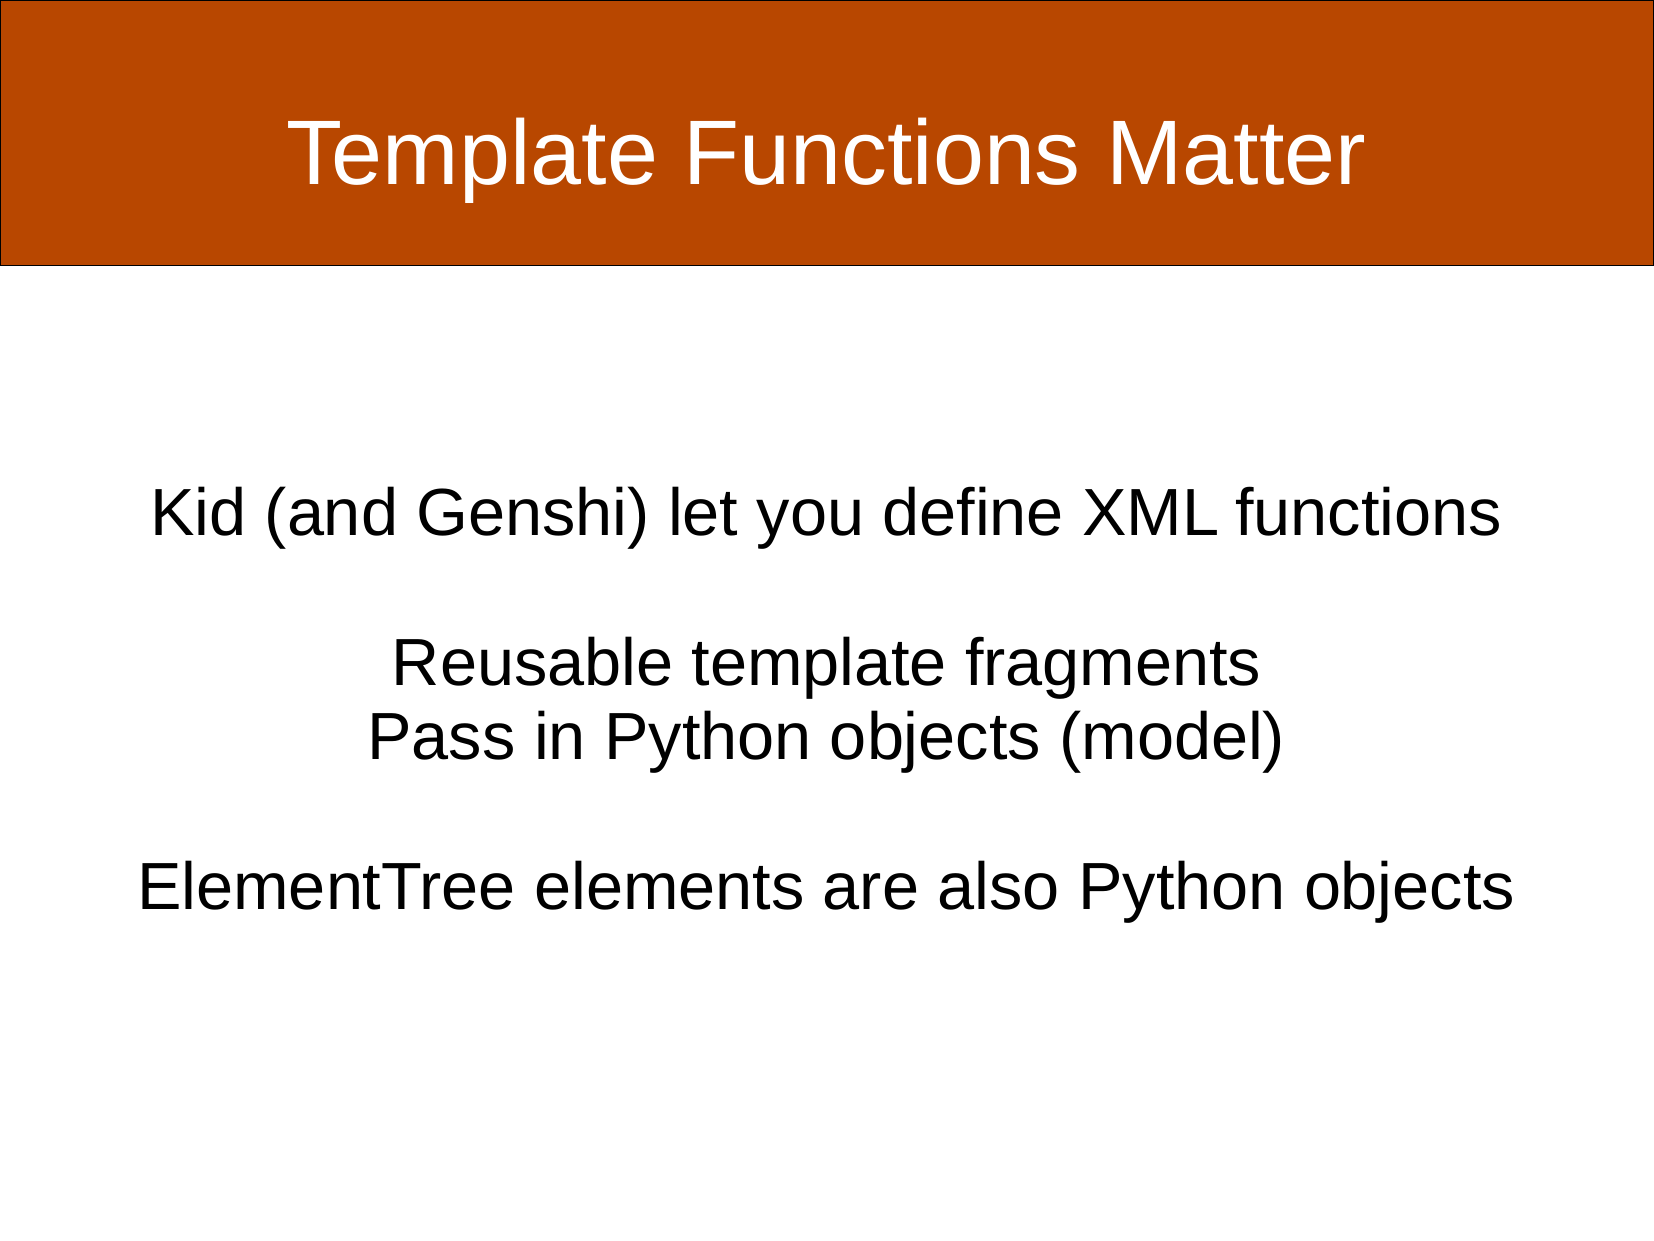

# Template Functions Matter
Kid (and Genshi) let you define XML functions
Reusable template fragments
Pass in Python objects (model)
ElementTree elements are also Python objects